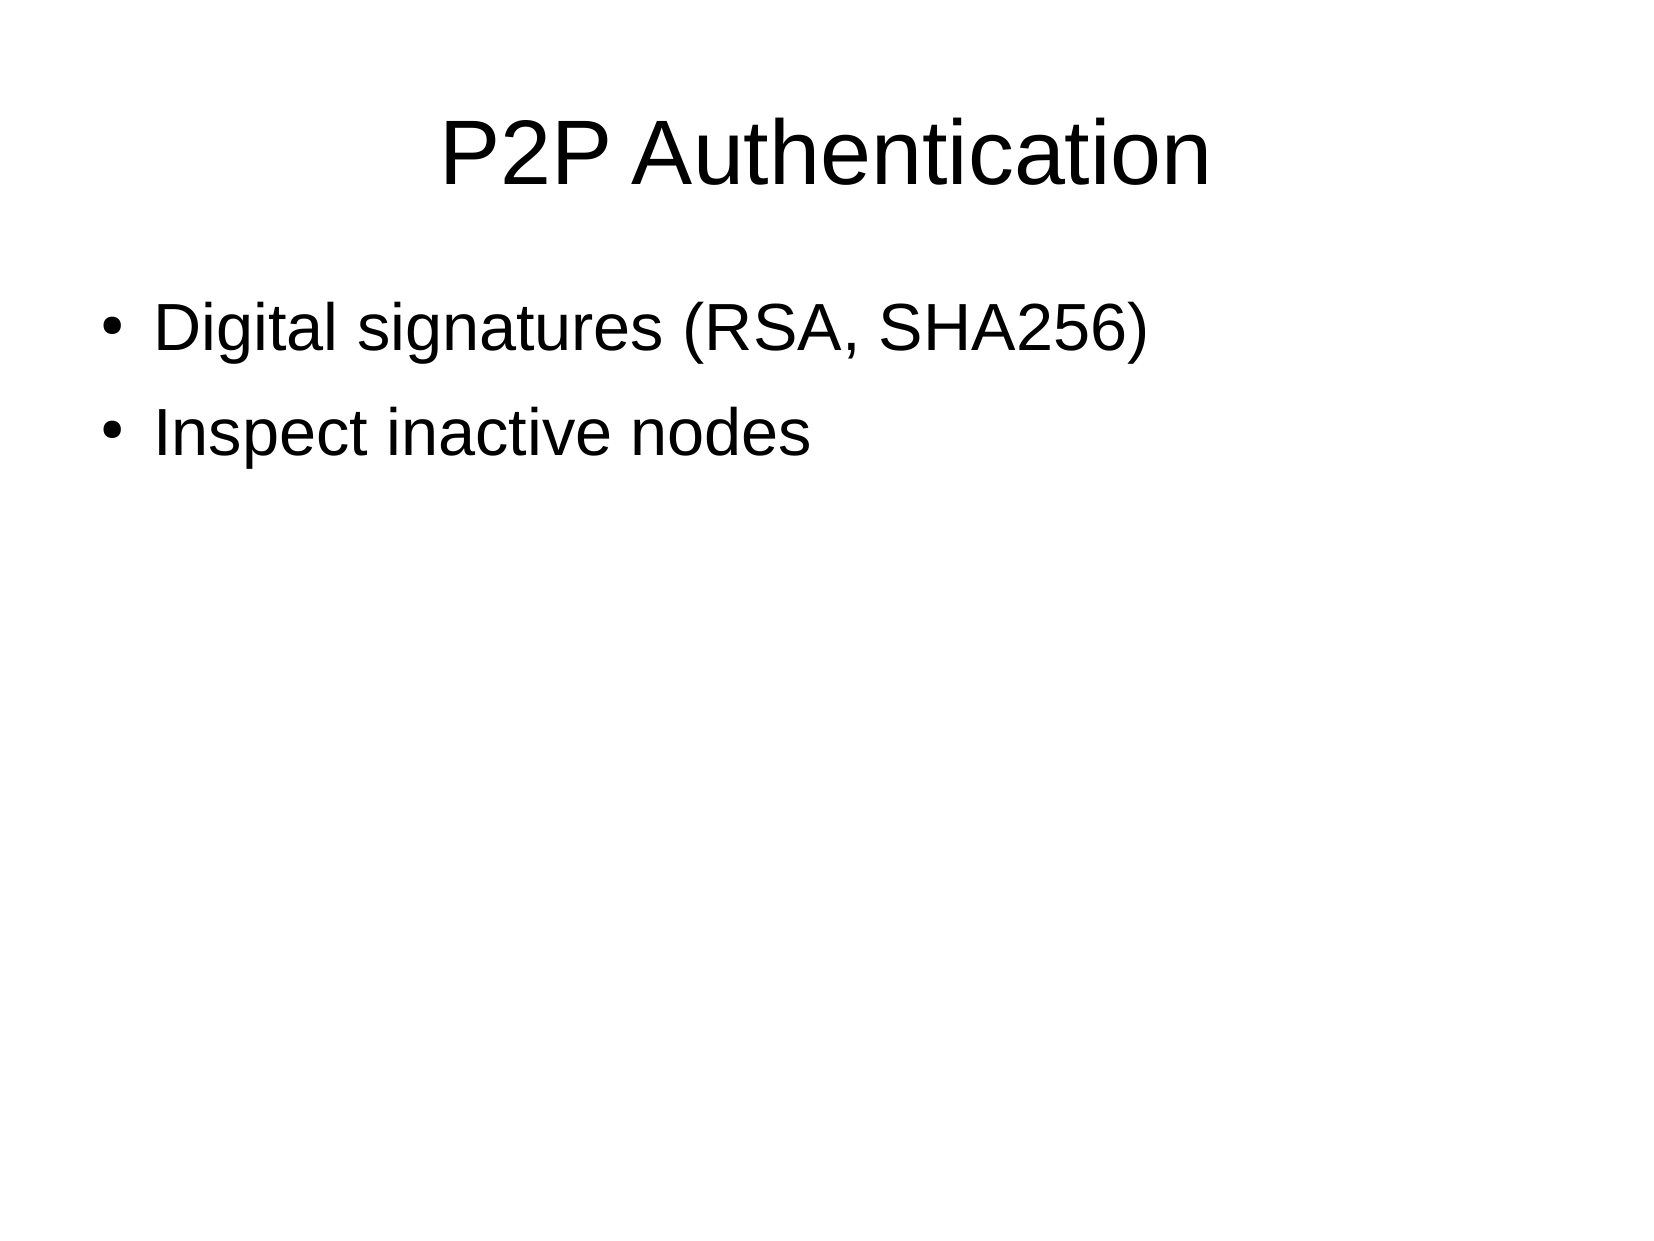

# P2P Authentication
Digital signatures (RSA, SHA256)
Inspect inactive nodes